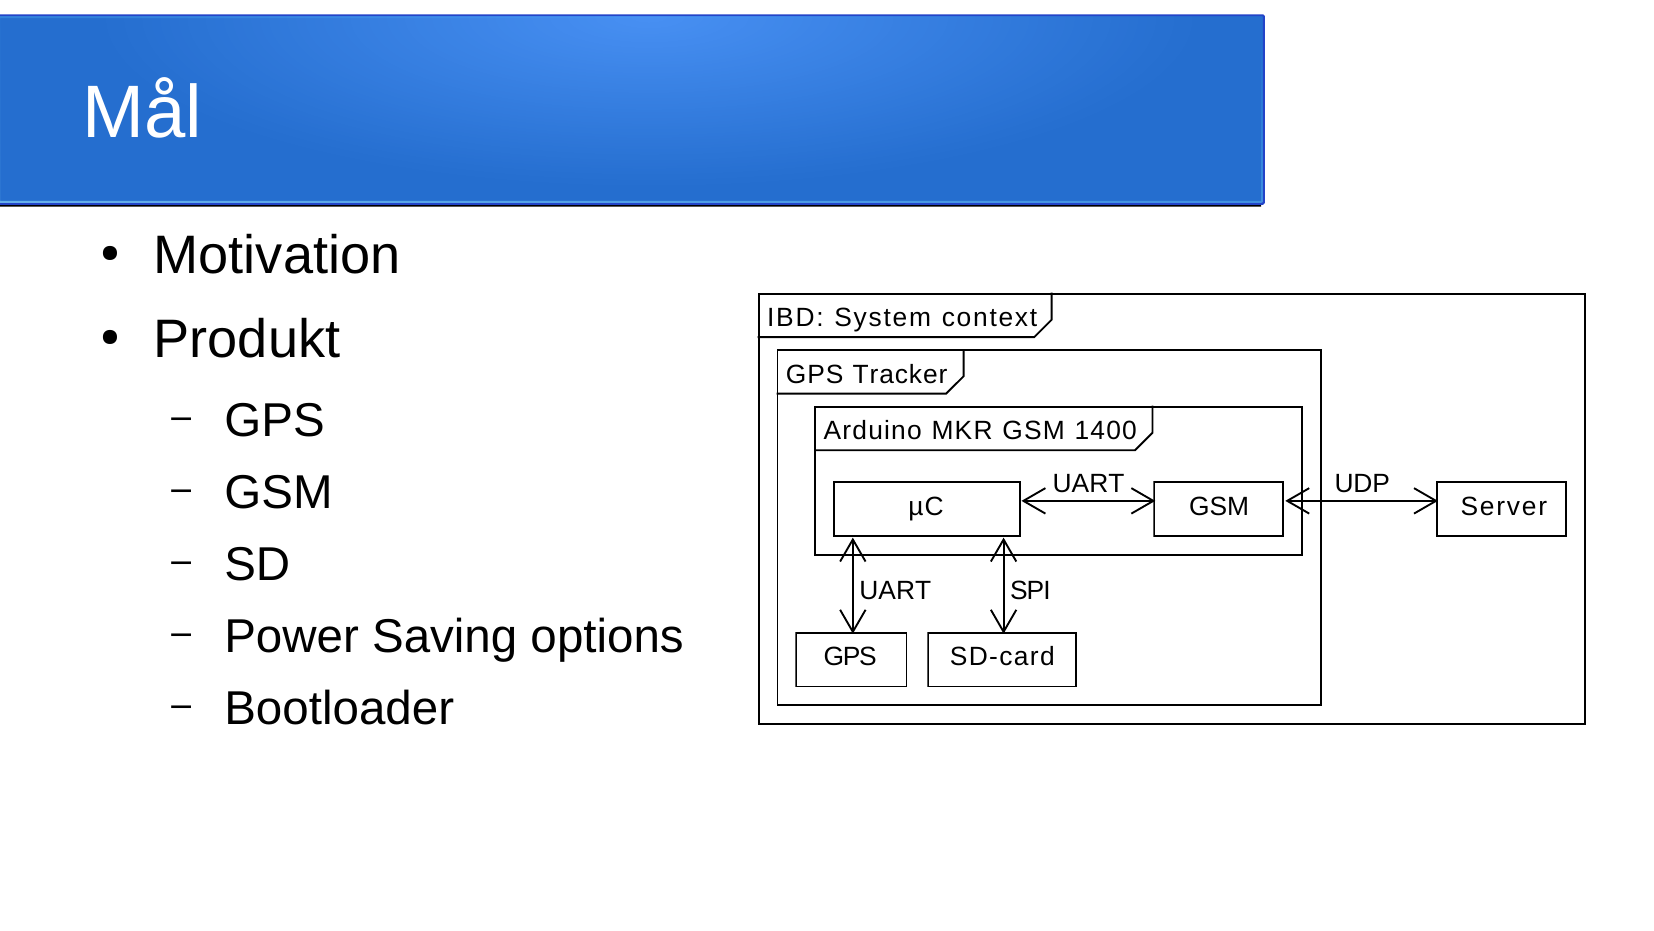

# Mål
Motivation
Produkt
GPS
GSM
SD
Power Saving options
Bootloader